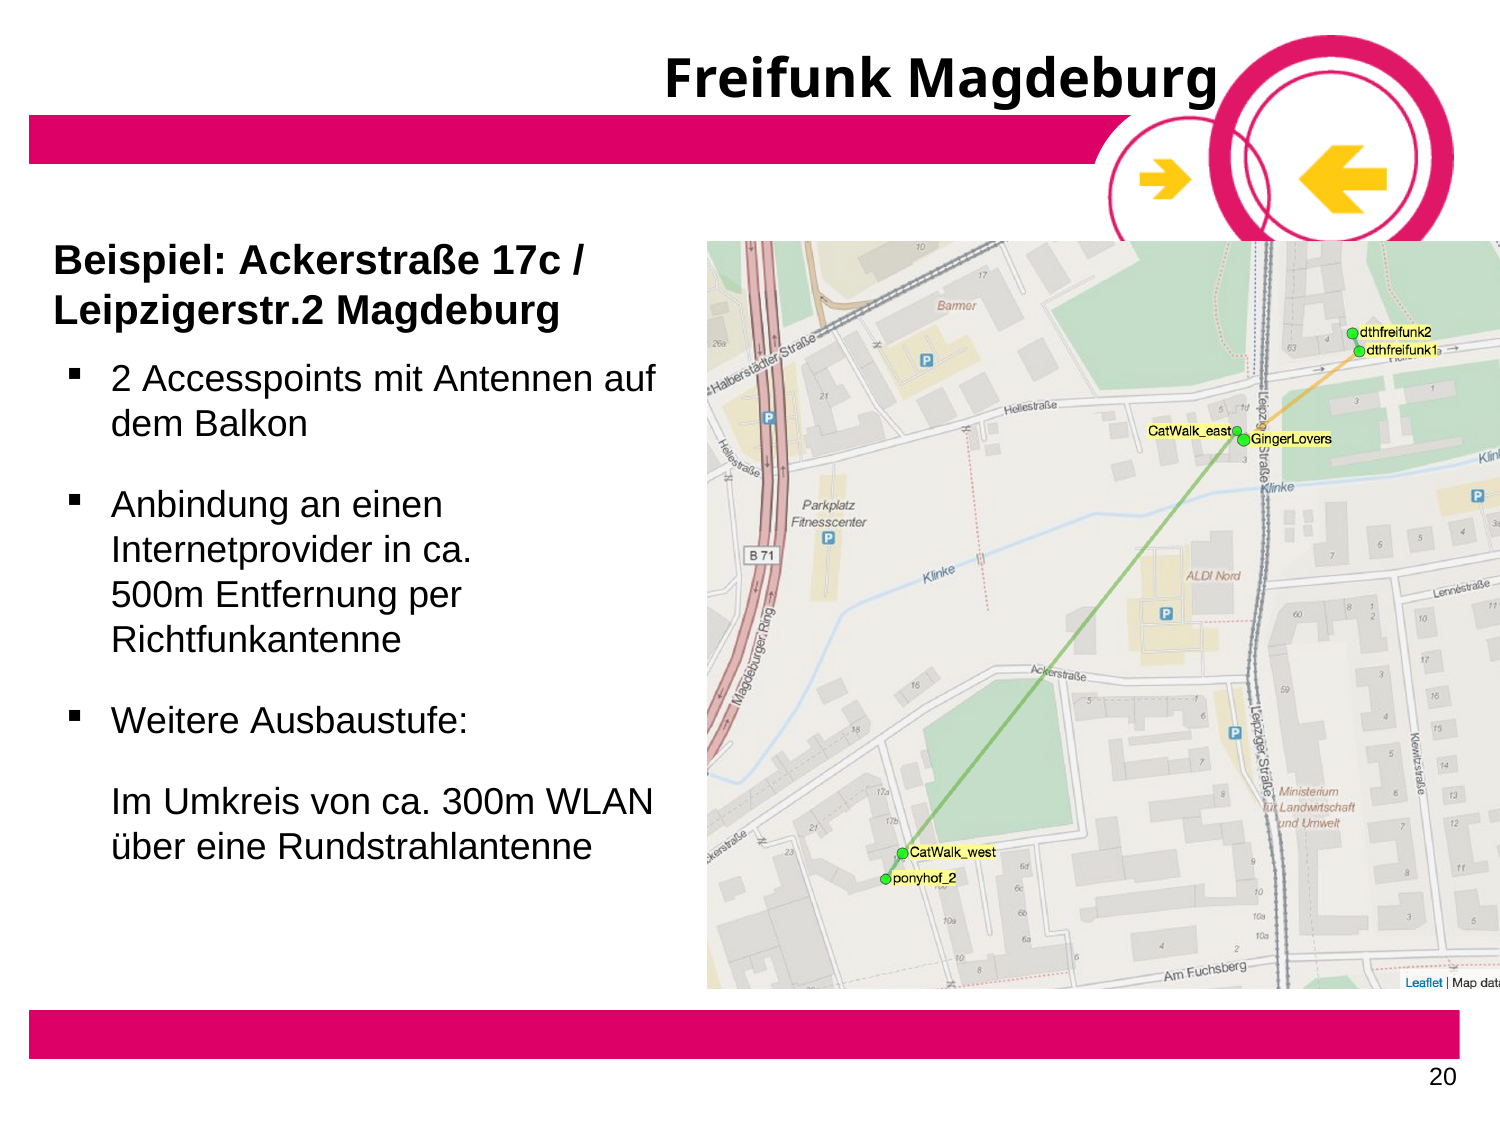

Beispiel: Ackerstraße 17c /
Leipzigerstr.2 Magdeburg
2 Accesspoints mit Antennen auf dem Balkon
Anbindung an einen Internetprovider in ca.
500m Entfernung per Richtfunkantenne
Weitere Ausbaustufe:
Im Umkreis von ca. 300m WLAN über eine Rundstrahlantenne
20